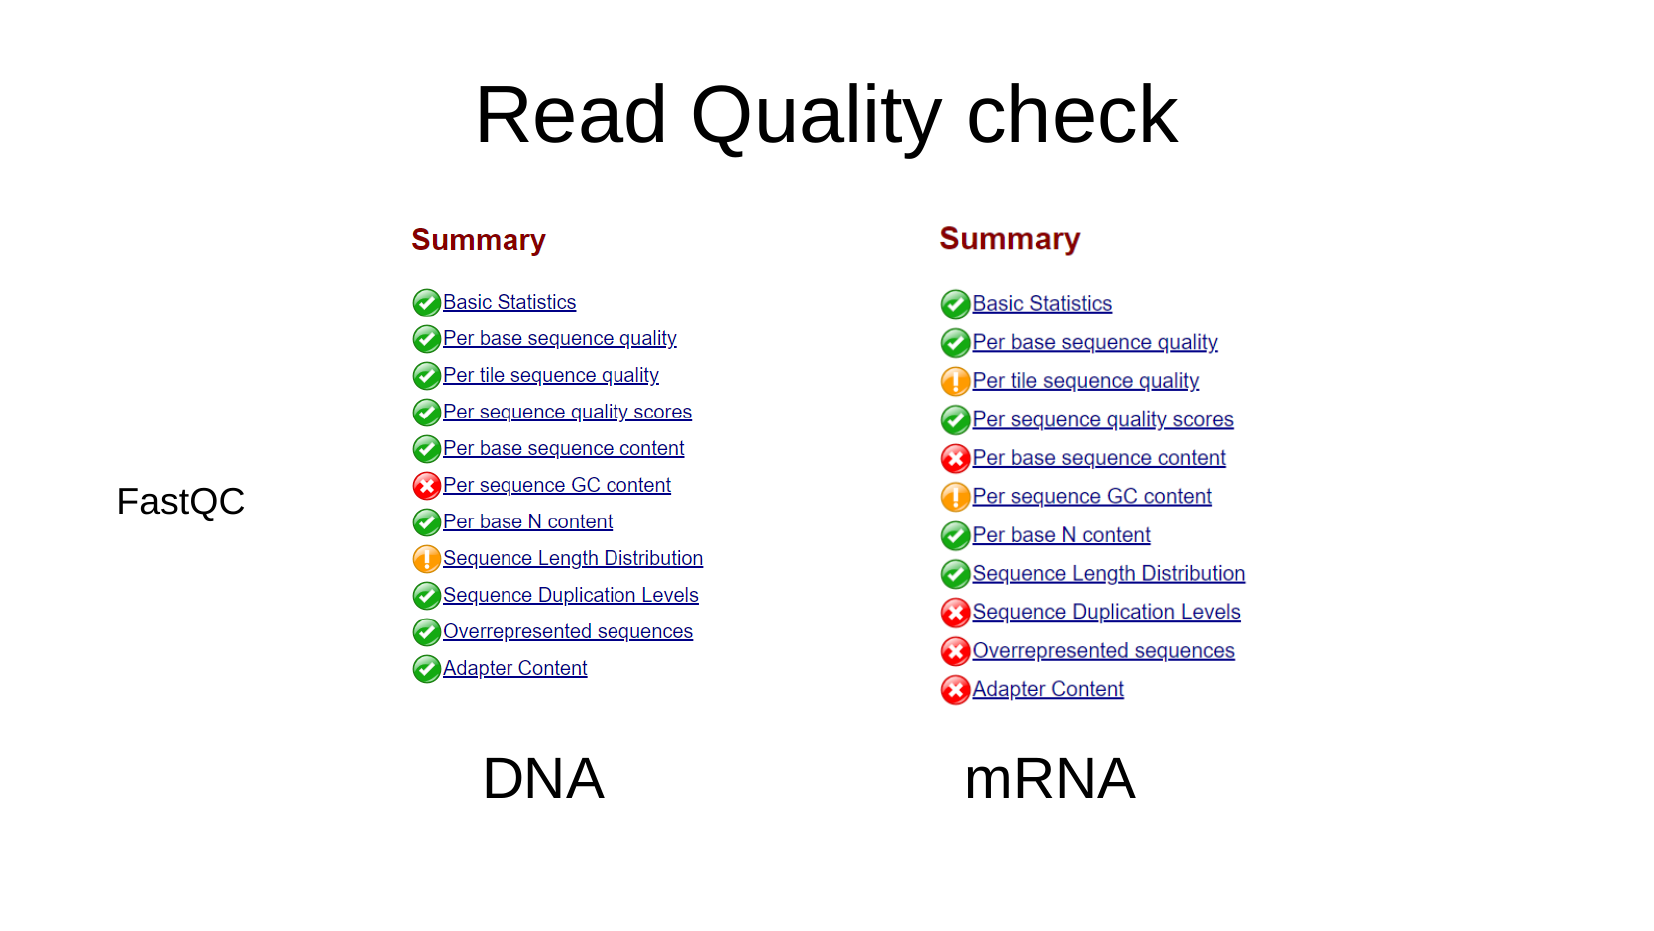

# Read Quality check
FastQC
DNA
mRNA